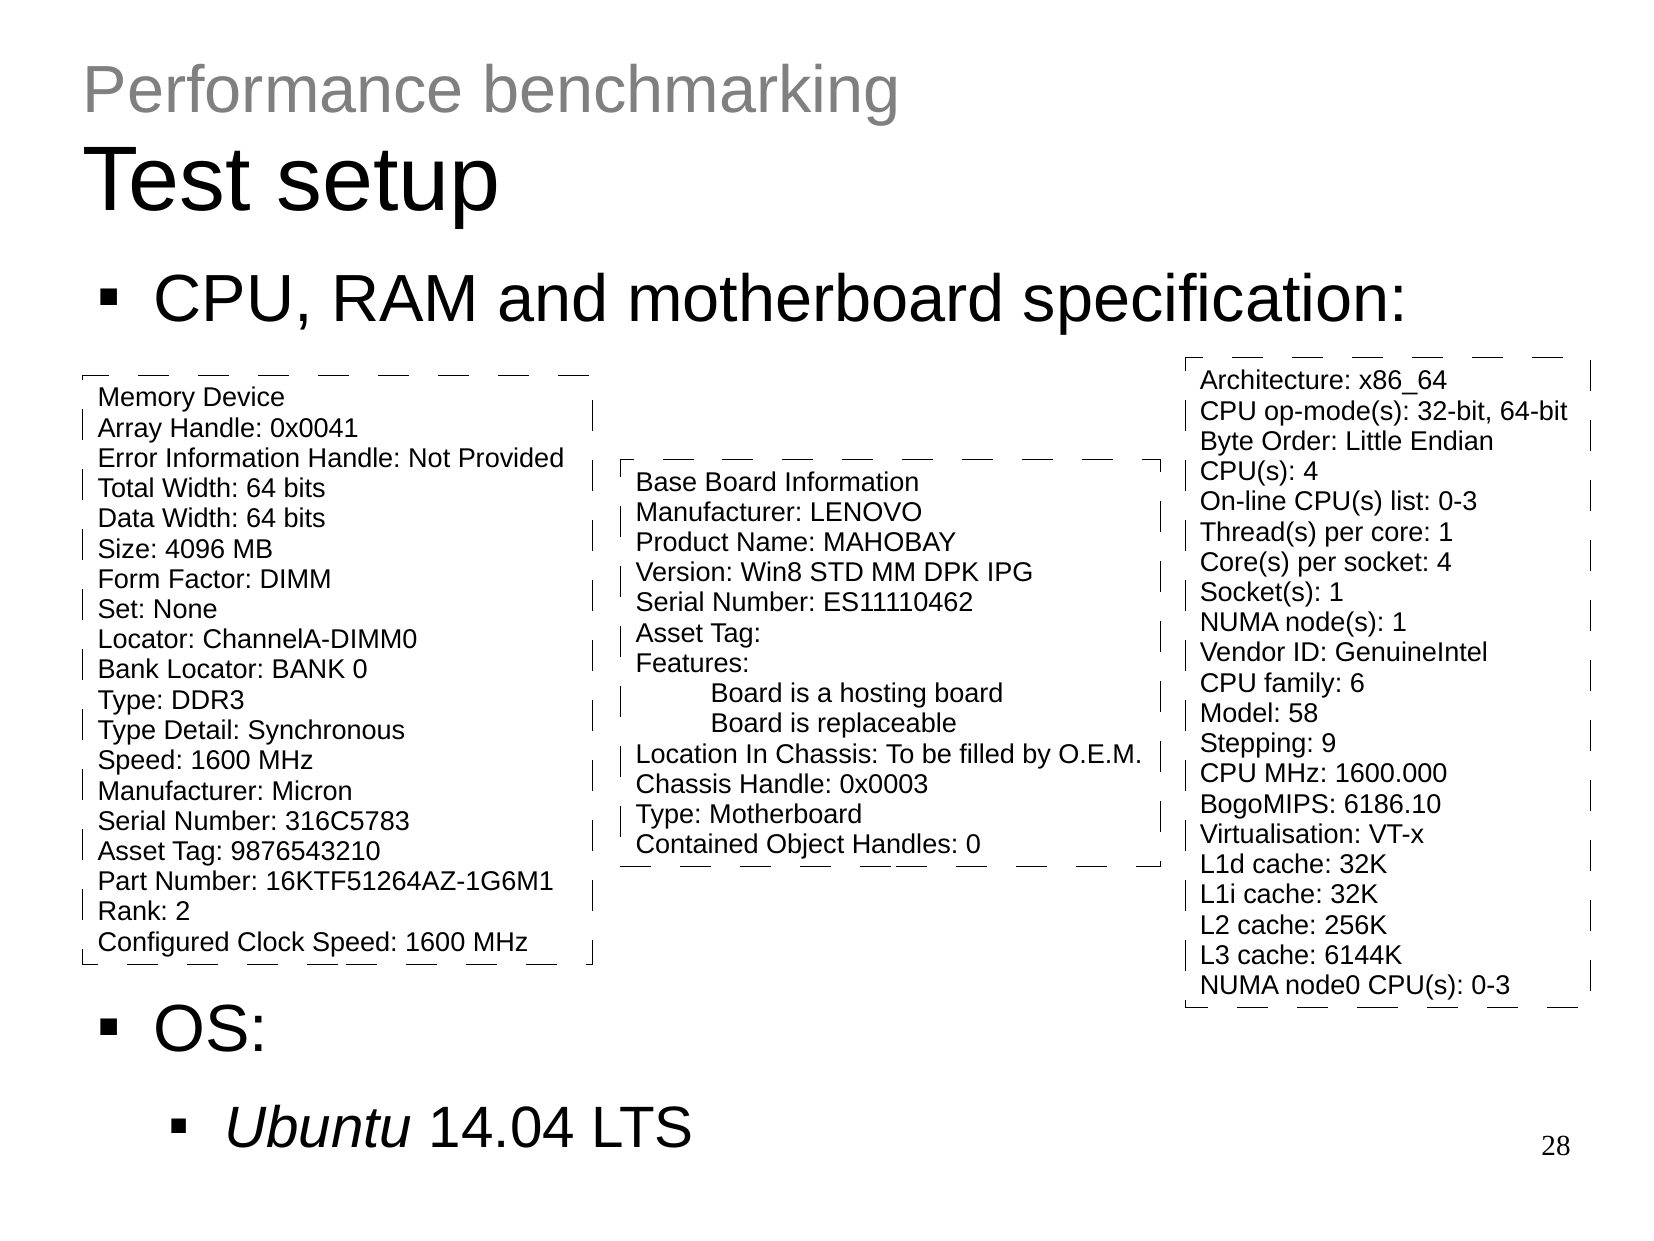

# Performance benchmarking Test setup
CPU, RAM and motherboard specification:
OS:
Ubuntu 14.04 LTS
Architecture: x86_64
CPU op-mode(s): 32-bit, 64-bit
Byte Order: Little Endian
CPU(s): 4
On-line CPU(s) list: 0-3
Thread(s) per core: 1
Core(s) per socket: 4
Socket(s): 1
NUMA node(s): 1
Vendor ID: GenuineIntel
CPU family: 6
Model: 58
Stepping: 9
CPU MHz: 1600.000
BogoMIPS: 6186.10
Virtualisation: VT-x
L1d cache: 32K
L1i cache: 32K
L2 cache: 256K
L3 cache: 6144K
NUMA node0 CPU(s): 0-3
Memory Device
Array Handle: 0x0041
Error Information Handle: Not Provided
Total Width: 64 bits
Data Width: 64 bits
Size: 4096 MB
Form Factor: DIMM
Set: None
Locator: ChannelA-DIMM0
Bank Locator: BANK 0
Type: DDR3
Type Detail: Synchronous
Speed: 1600 MHz
Manufacturer: Micron
Serial Number: 316C5783
Asset Tag: 9876543210
Part Number: 16KTF51264AZ-1G6M1
Rank: 2
Configured Clock Speed: 1600 MHz
Base Board Information
Manufacturer: LENOVO
Product Name: MAHOBAY
Version: Win8 STD MM DPK IPG
Serial Number: ES11110462
Asset Tag:
Features:
	Board is a hosting board
	Board is replaceable
Location In Chassis: To be filled by O.E.M.
Chassis Handle: 0x0003
Type: Motherboard
Contained Object Handles: 0
28